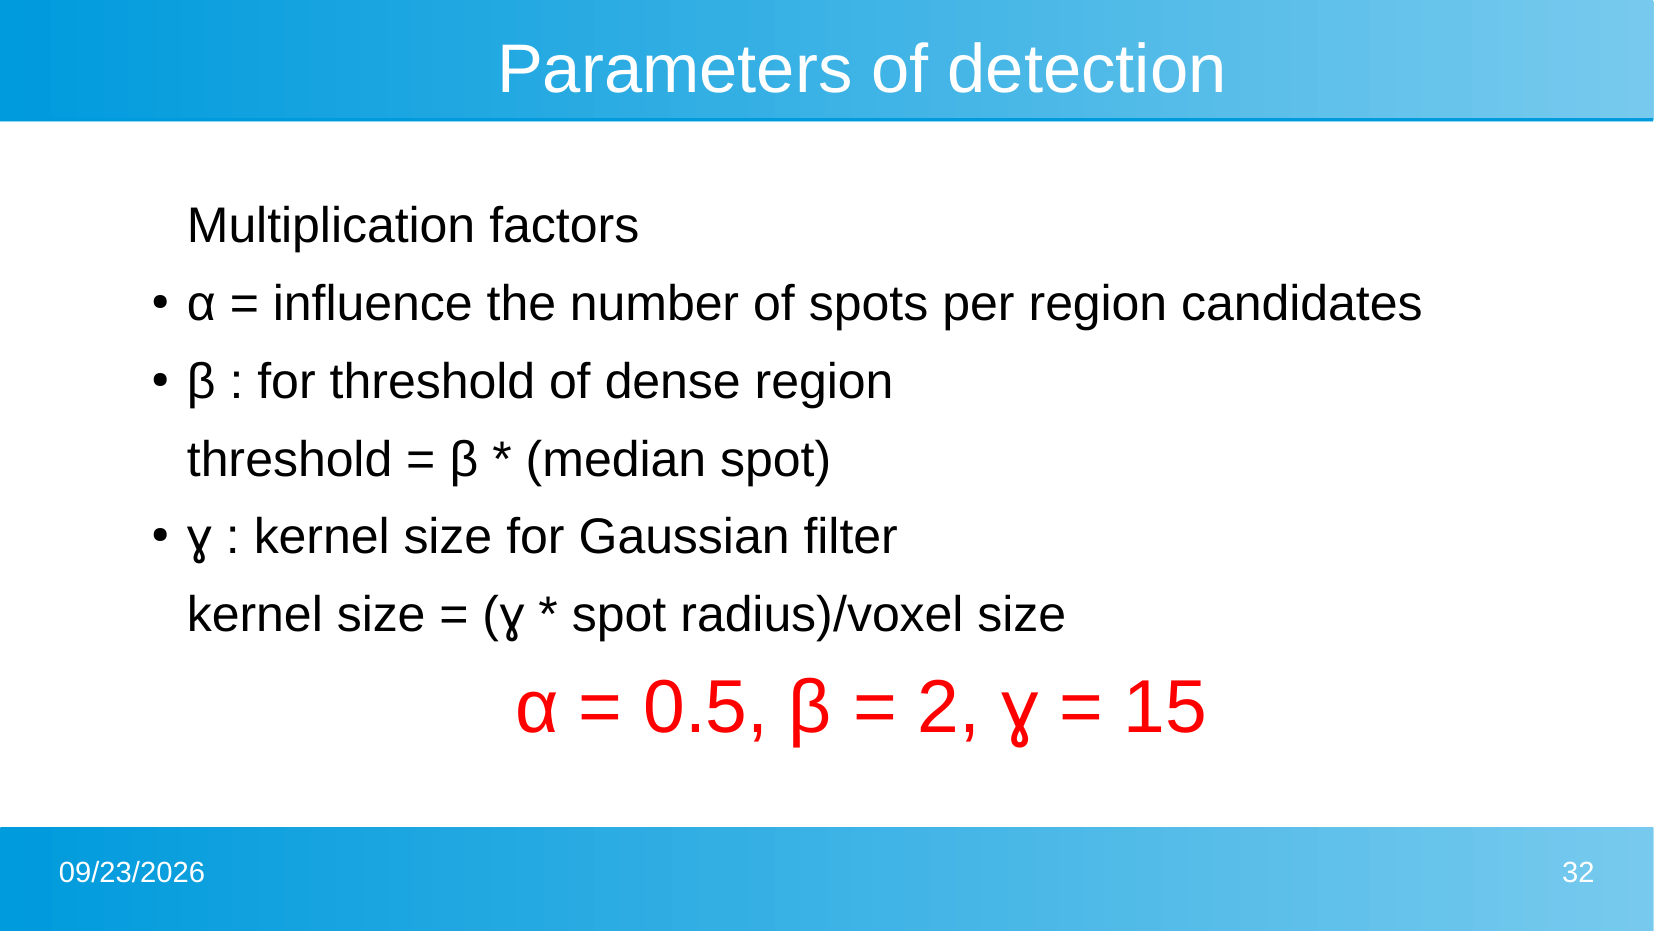

# Parameters of detection
Multiplication factors
α = influence the number of spots per region candidates
β : for threshold of dense region
threshold = β * (median spot)
ɣ : kernel size for Gaussian filter
kernel size = (ɣ * spot radius)/voxel size
α = 0.5, β = 2, ɣ = 15
32